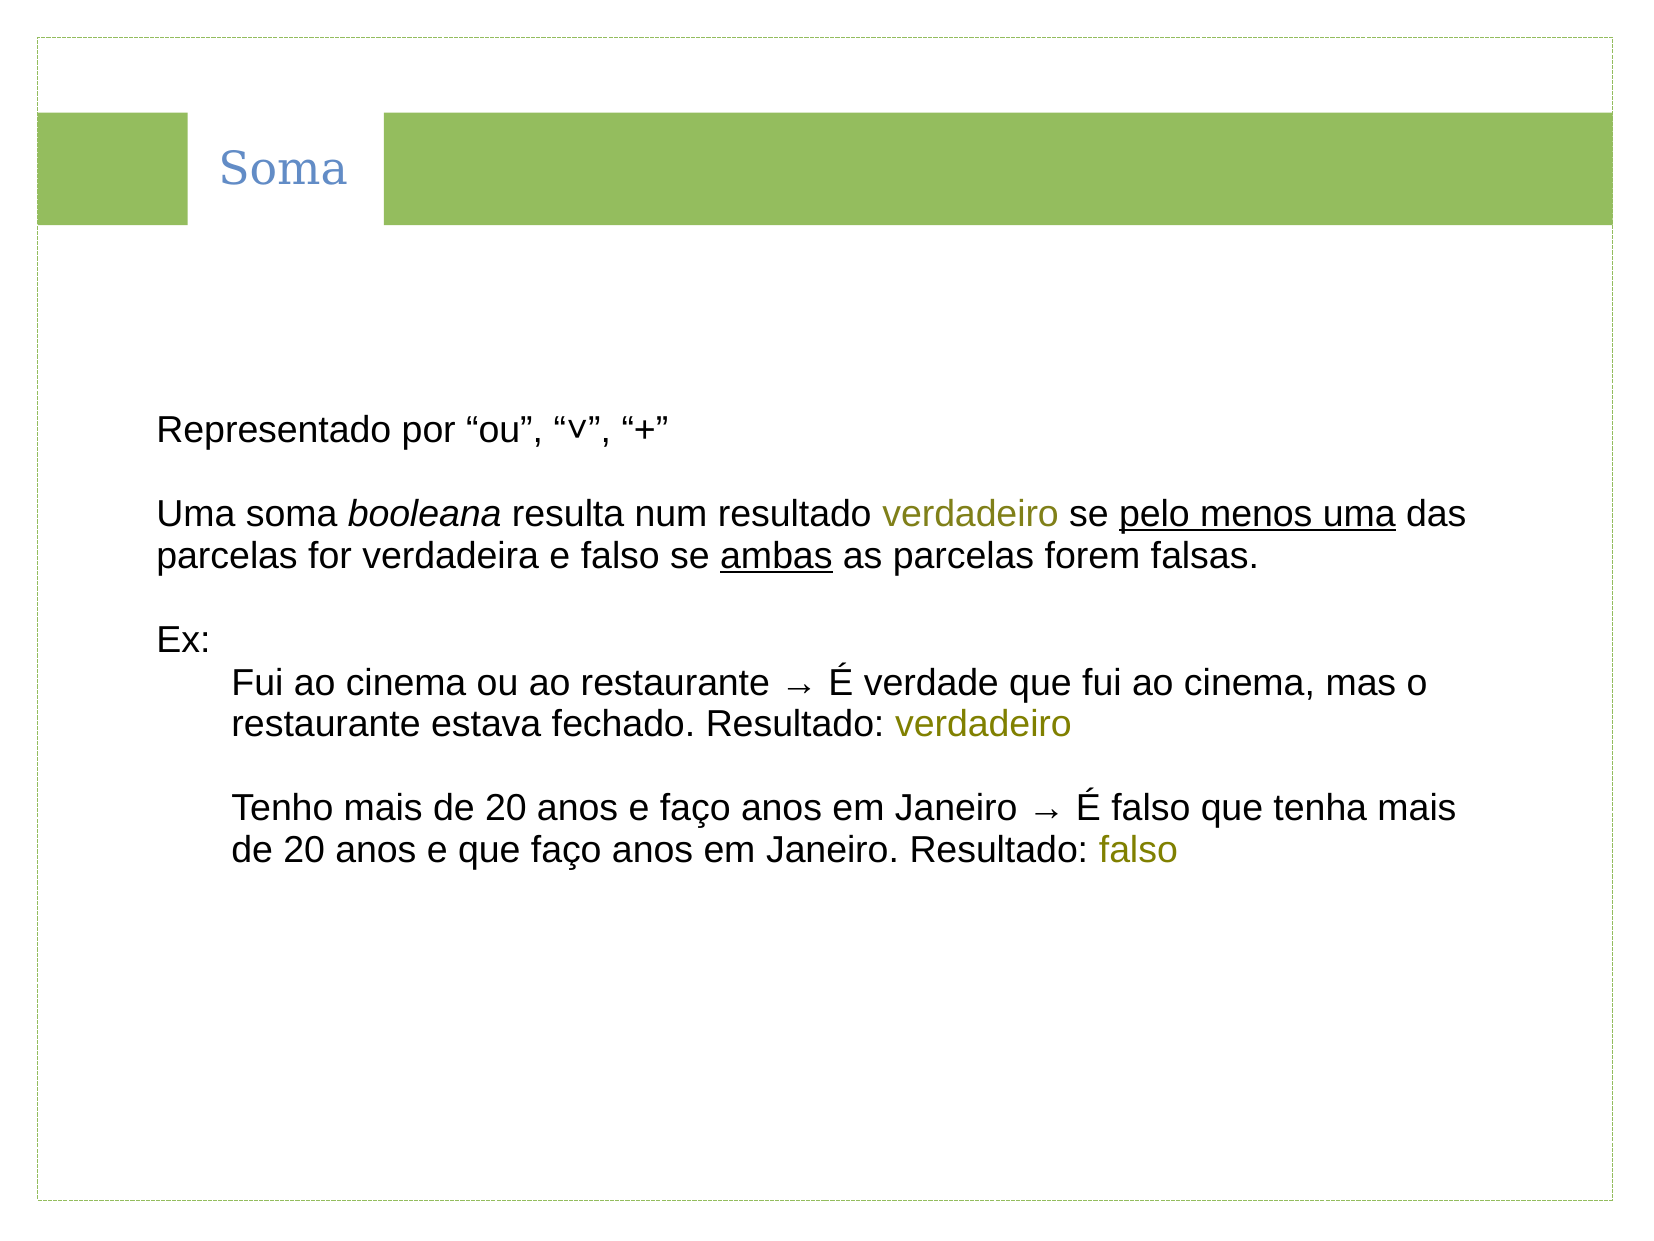

Soma
Representado por “ou”, “˅”, “+”
Uma soma booleana resulta num resultado verdadeiro se pelo menos uma das
parcelas for verdadeira e falso se ambas as parcelas forem falsas.
Ex:
	Fui ao cinema ou ao restaurante → É verdade que fui ao cinema, mas o
	restaurante estava fechado. Resultado: verdadeiro
	Tenho mais de 20 anos e faço anos em Janeiro → É falso que tenha mais
	de 20 anos e que faço anos em Janeiro. Resultado: falso